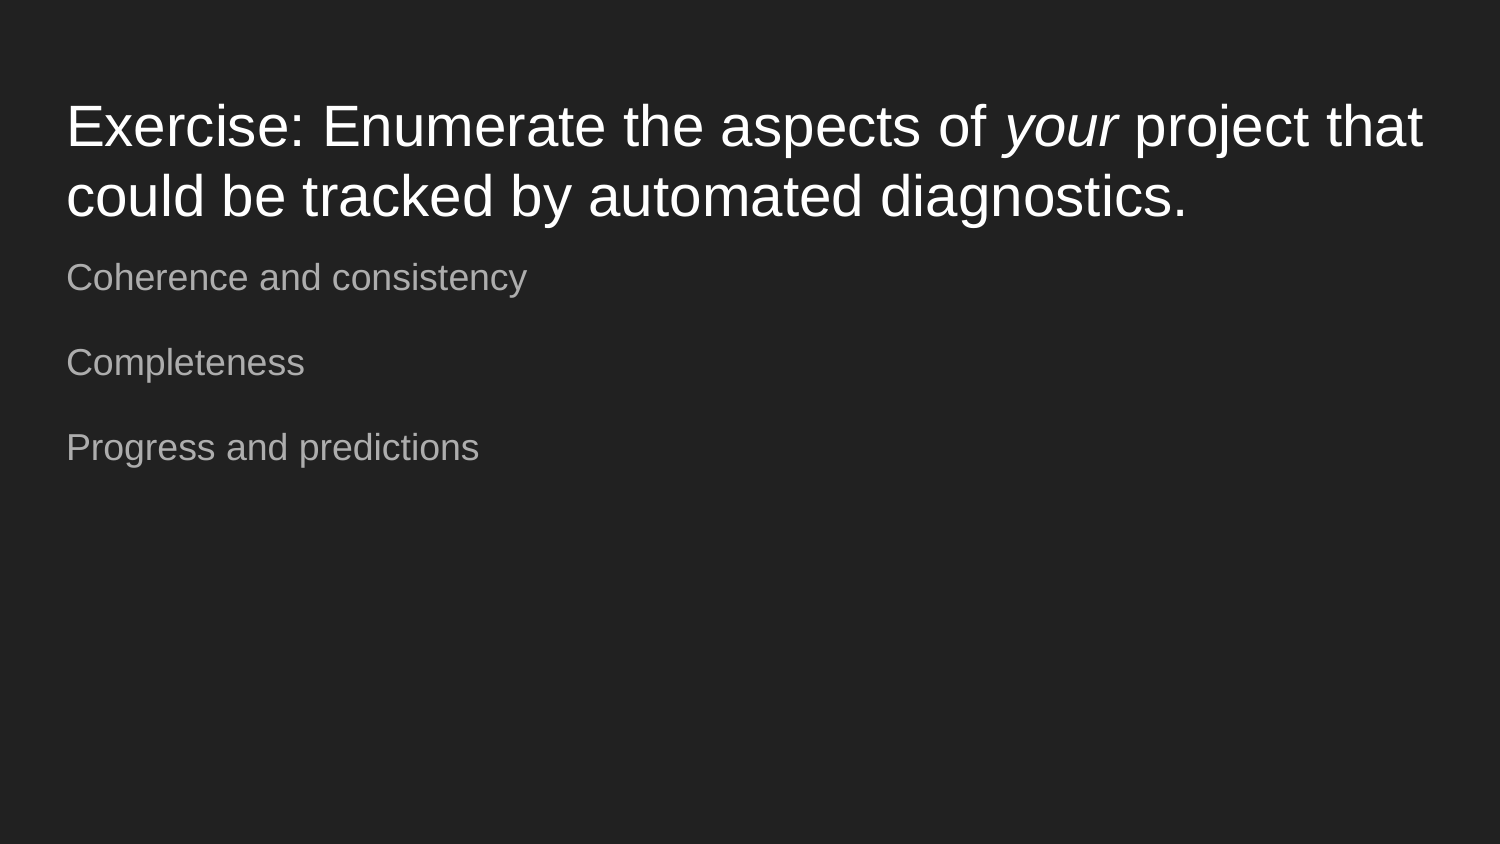

# Exercise: Enumerate the aspects of your project that could be tracked by automated diagnostics.
Coherence and consistency
Completeness
Progress and predictions